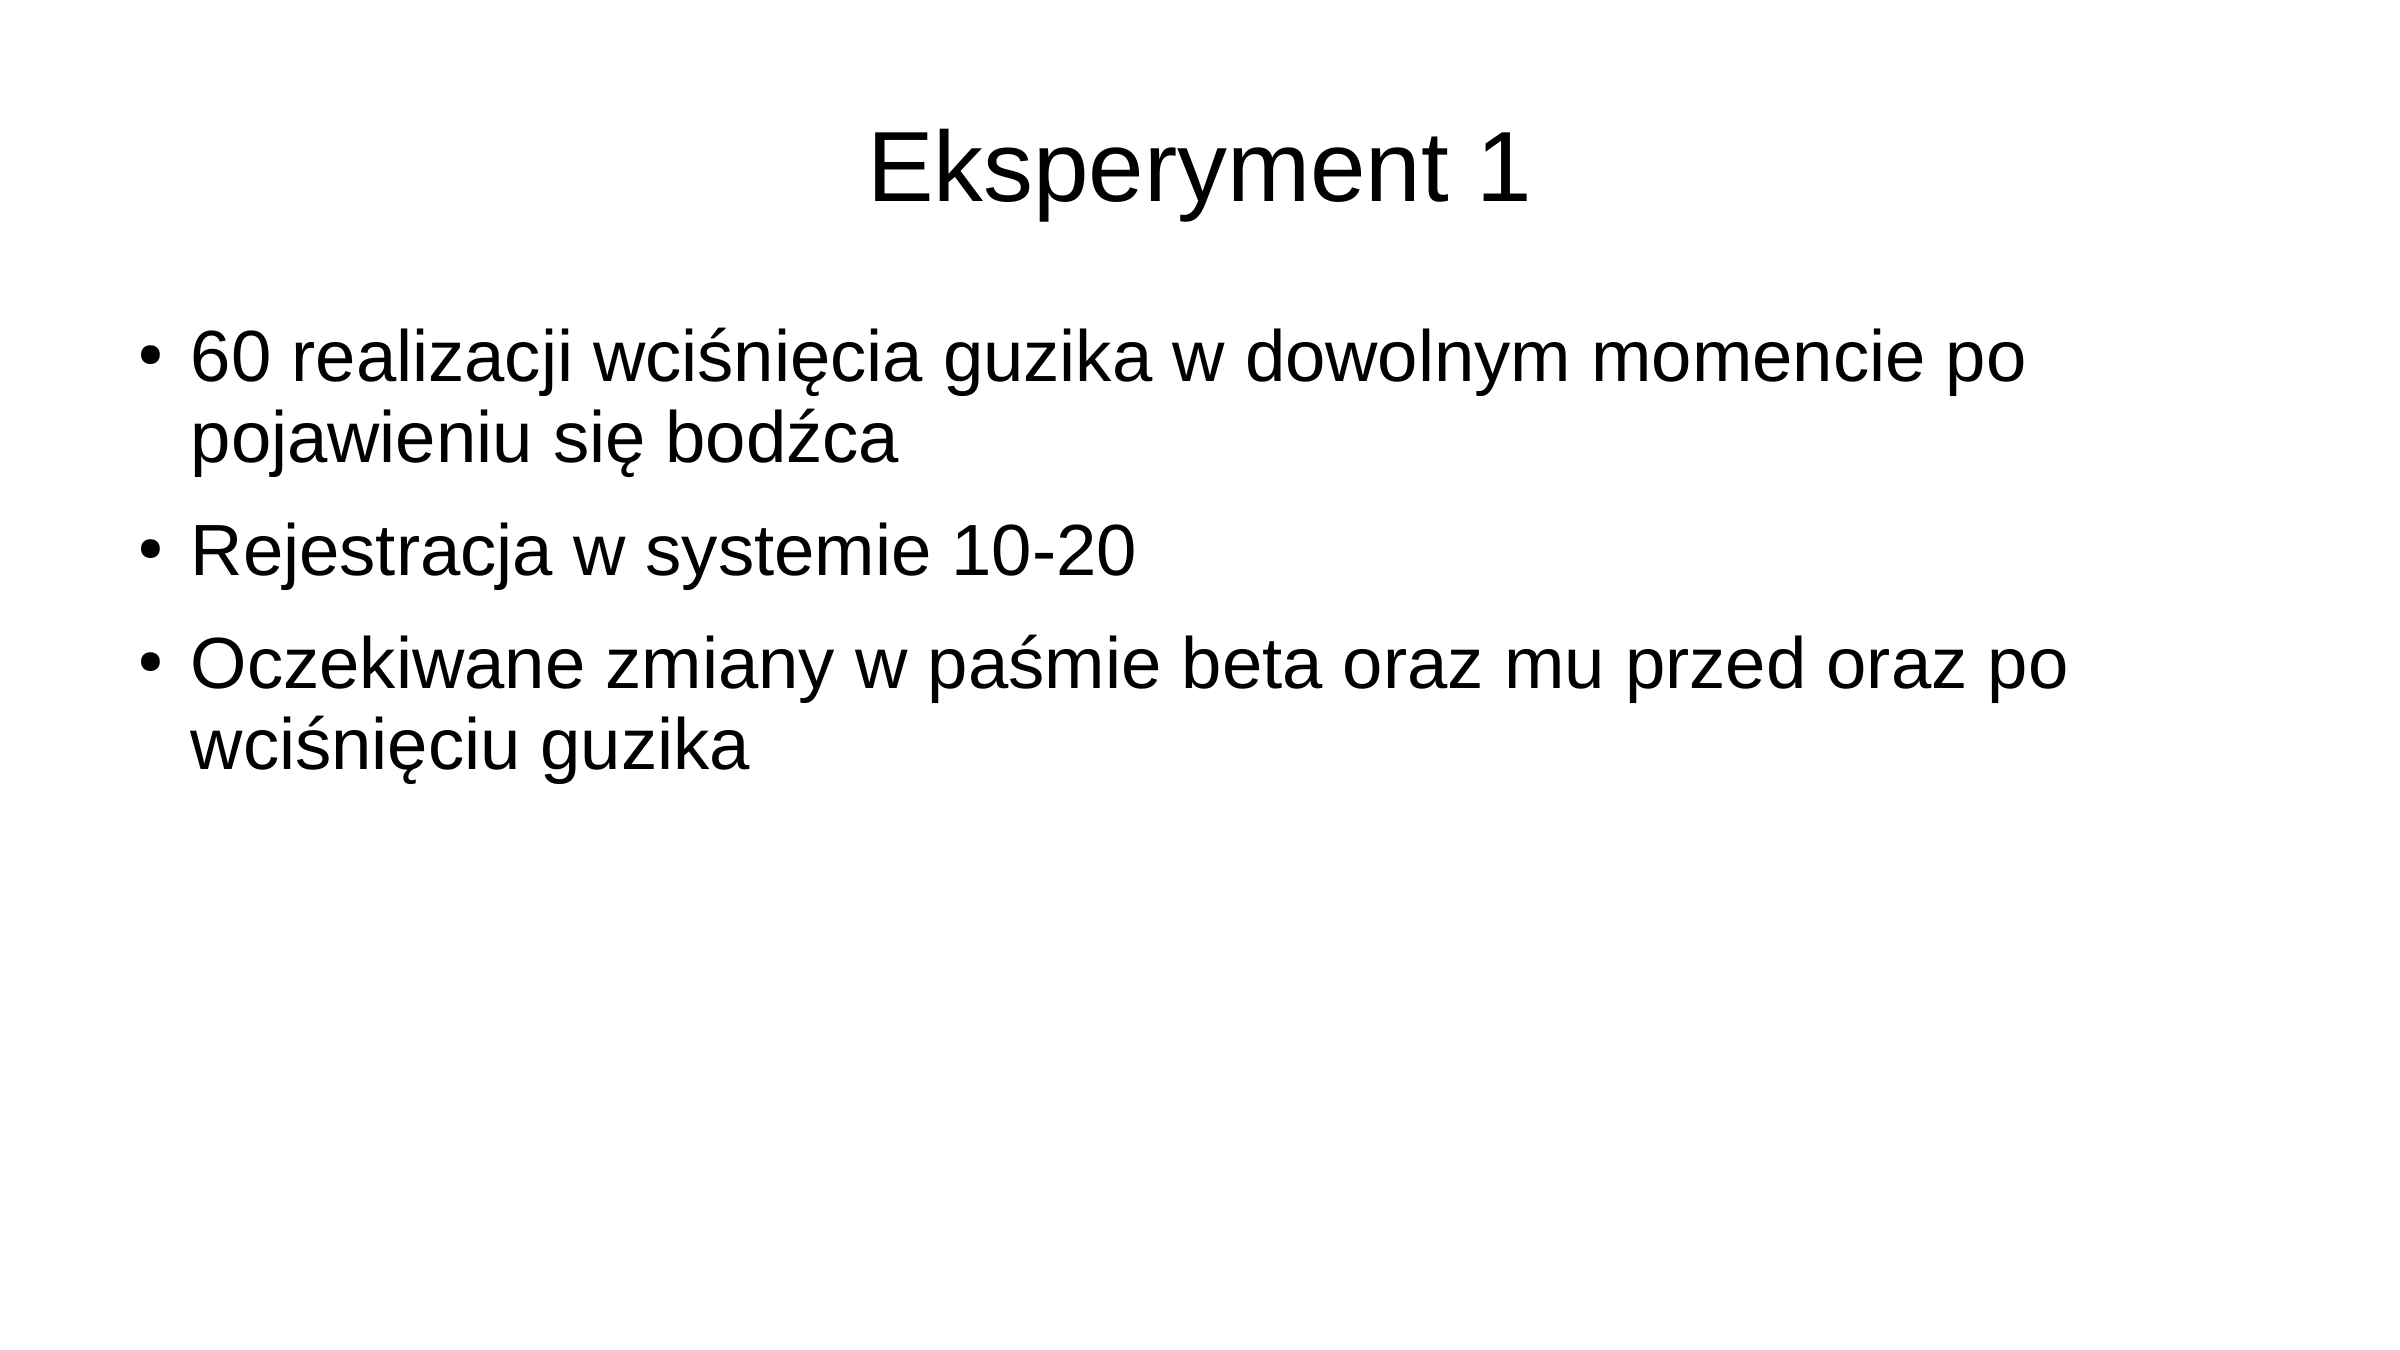

# Eksperyment 1
60 realizacji wciśnięcia guzika w dowolnym momencie po pojawieniu się bodźca
Rejestracja w systemie 10-20
Oczekiwane zmiany w paśmie beta oraz mu przed oraz po wciśnięciu guzika